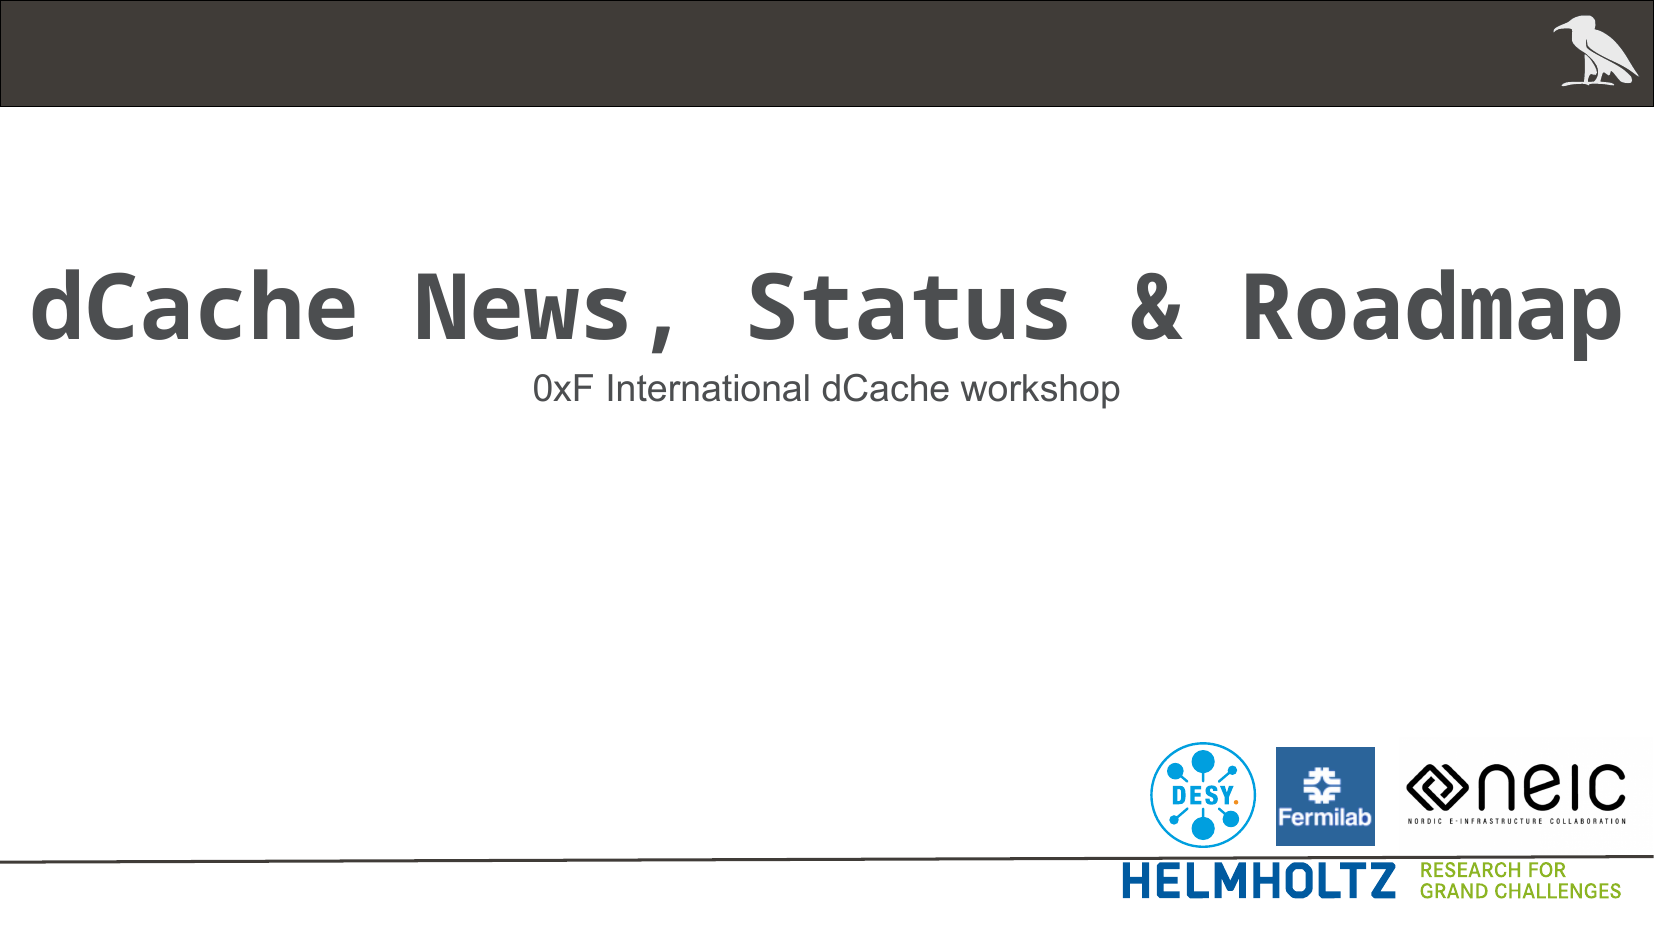

dCache News, Status & Roadmap
0xF International dCache workshop